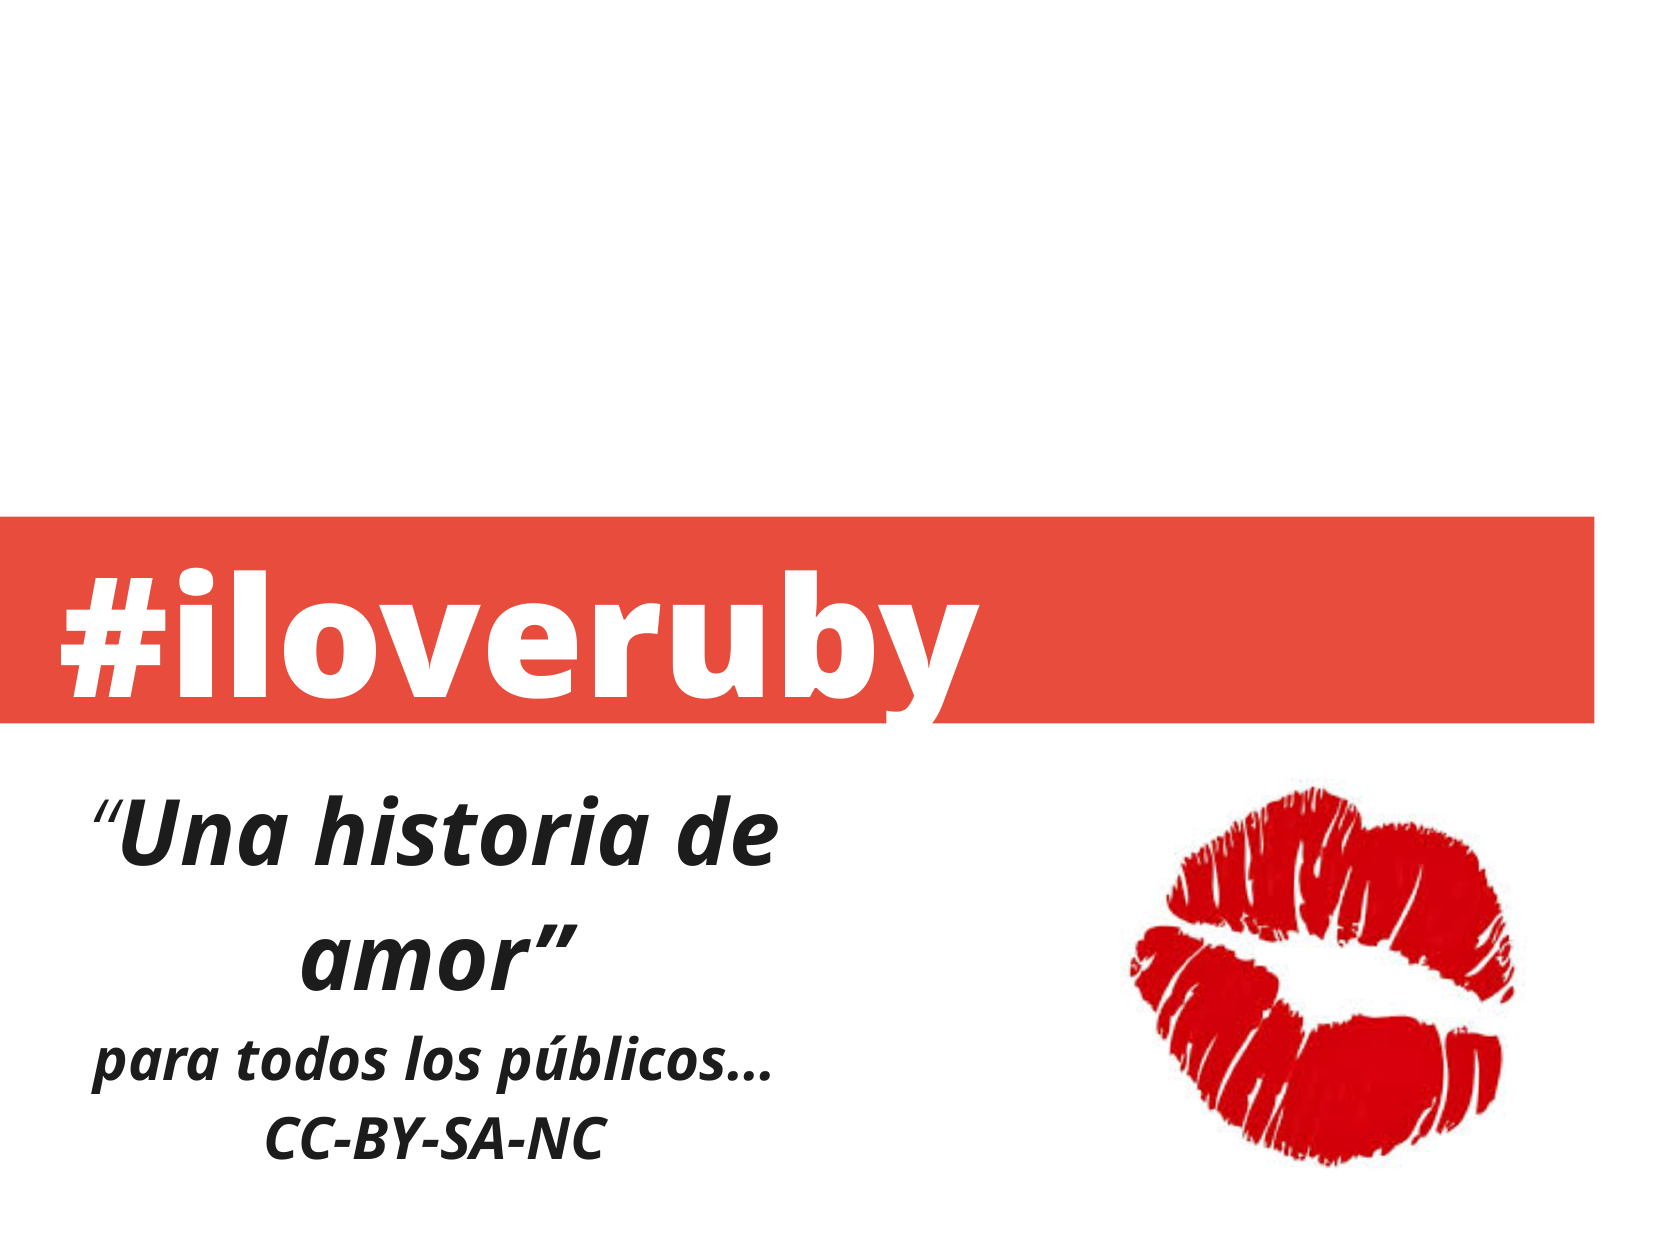

# #iloveruby
“Una historia de amor”
para todos los públicos…
CC-BY-SA-NC